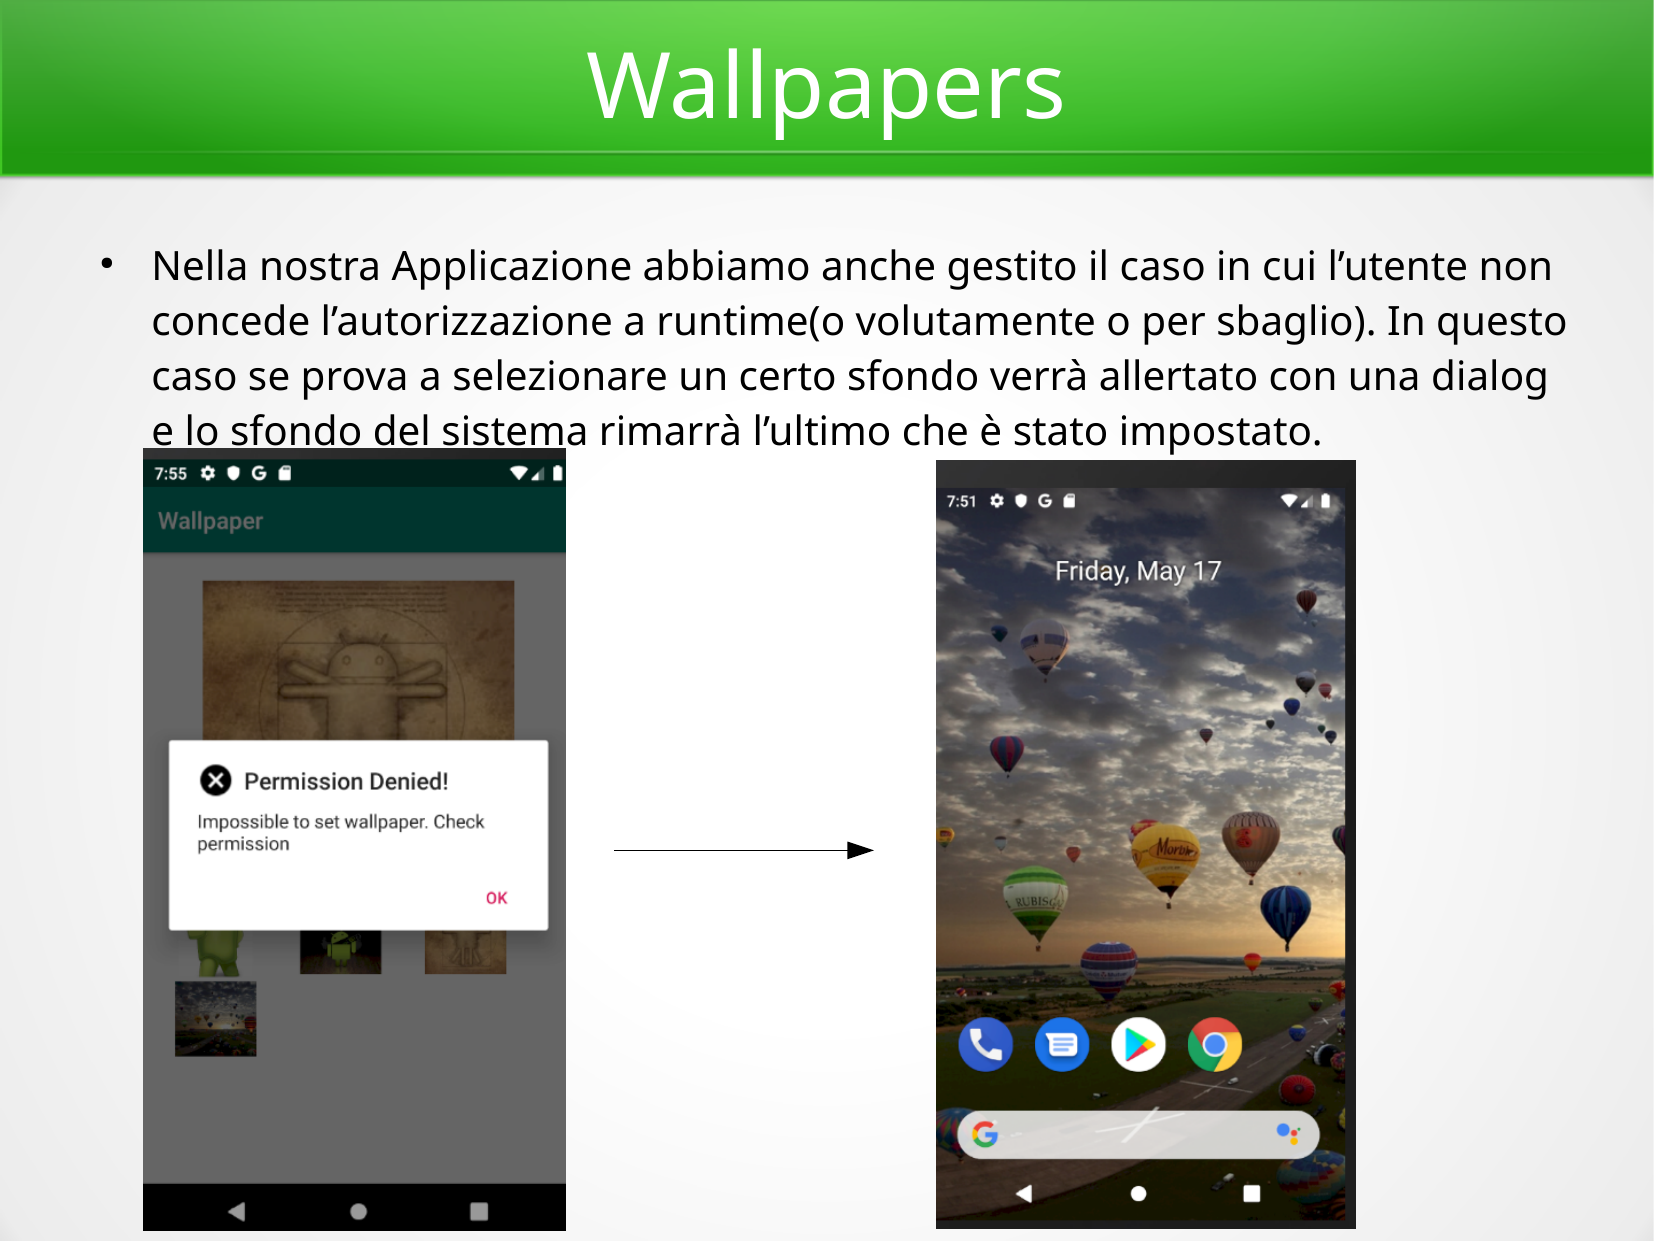

# Wallpapers
Nella nostra Applicazione abbiamo anche gestito il caso in cui l’utente non concede l’autorizzazione a runtime(o volutamente o per sbaglio). In questo caso se prova a selezionare un certo sfondo verrà allertato con una dialog e lo sfondo del sistema rimarrà l’ultimo che è stato impostato.